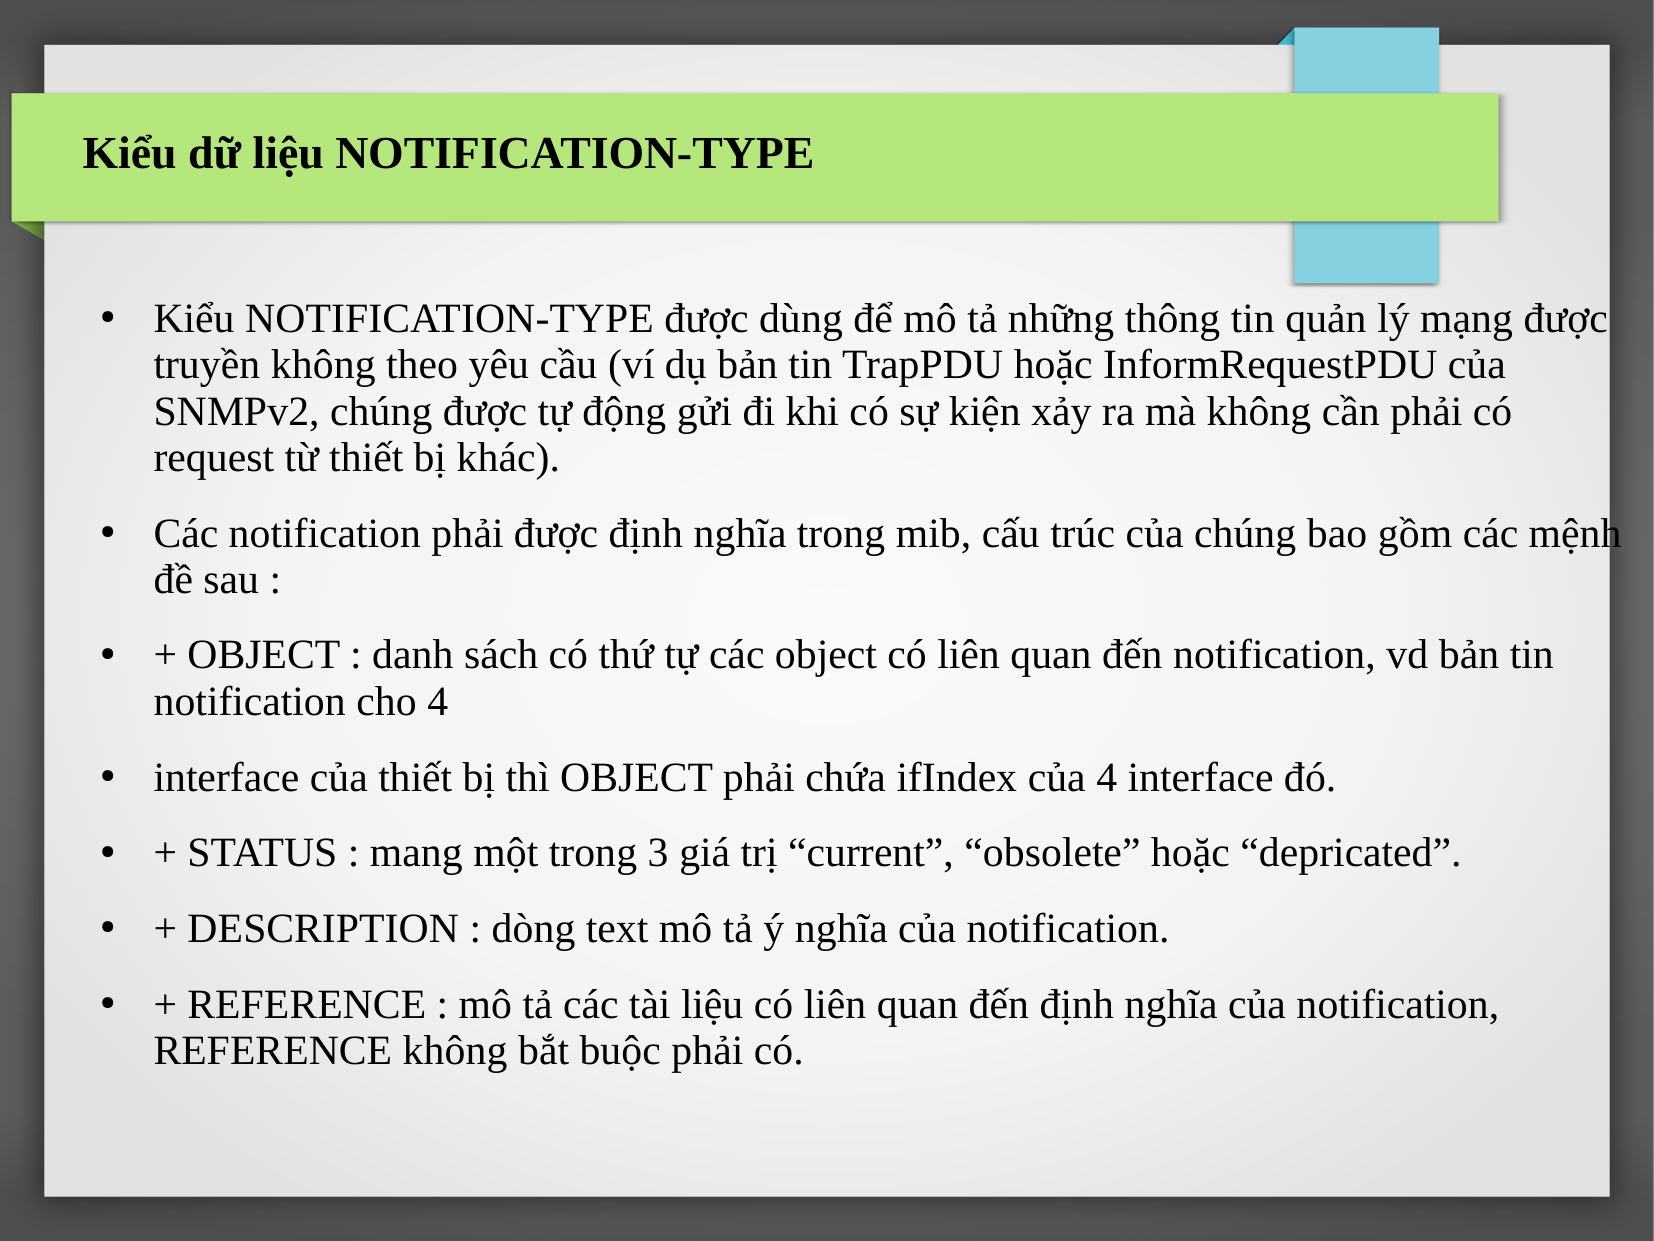

# Kiểu dữ liệu NOTIFICATION-TYPE
Kiểu NOTIFICATION-TYPE được dùng để mô tả những thông tin quản lý mạng được truyền không theo yêu cầu (ví dụ bản tin TrapPDU hoặc InformRequestPDU của SNMPv2, chúng được tự động gửi đi khi có sự kiện xảy ra mà không cần phải có request từ thiết bị khác).
Các notification phải được định nghĩa trong mib, cấu trúc của chúng bao gồm các mệnh đề sau :
+ OBJECT : danh sách có thứ tự các object có liên quan đến notification, vd bản tin notification cho 4
interface của thiết bị thì OBJECT phải chứa ifIndex của 4 interface đó.
+ STATUS : mang một trong 3 giá trị “current”, “obsolete” hoặc “depricated”.
+ DESCRIPTION : dòng text mô tả ý nghĩa của notification.
+ REFERENCE : mô tả các tài liệu có liên quan đến định nghĩa của notification, REFERENCE không bắt buộc phải có.